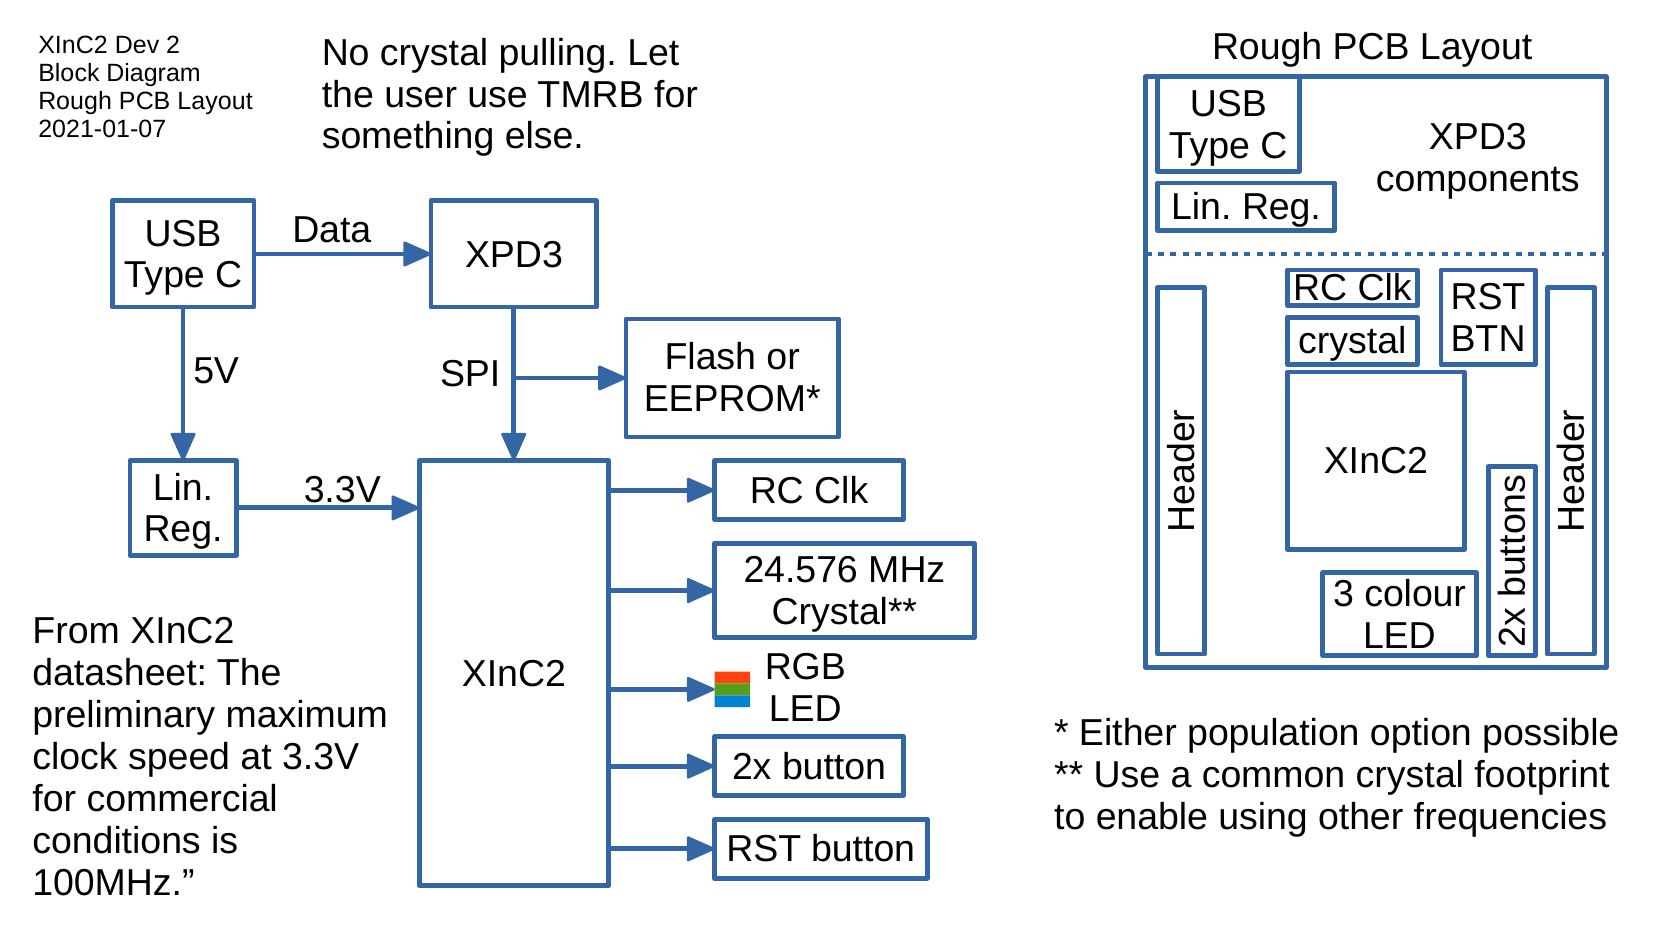

Rough PCB Layout
No crystal pulling. Let the user use TMRB for something else.
XInC2 Dev 2
Block Diagram
Rough PCB Layout
2021-01-07
USB
Type C
XPD3
components
Lin. Reg.
USB
Type C
Data
XPD3
RC Clk
RST
BTN
crystal
Flash or
EEPROM*
5V
SPI
XInC2
Header
Header
Lin.
Reg.
3.3V
XInC2
RC Clk
2x buttons
24.576 MHz
Crystal**
3 colour
LED
From XInC2 datasheet: The preliminary maximum clock speed at 3.3V for commercial conditions is 100MHz.”
RGB
LED
* Either population option possible
** Use a common crystal footprint to enable using other frequencies
2x button
RST button